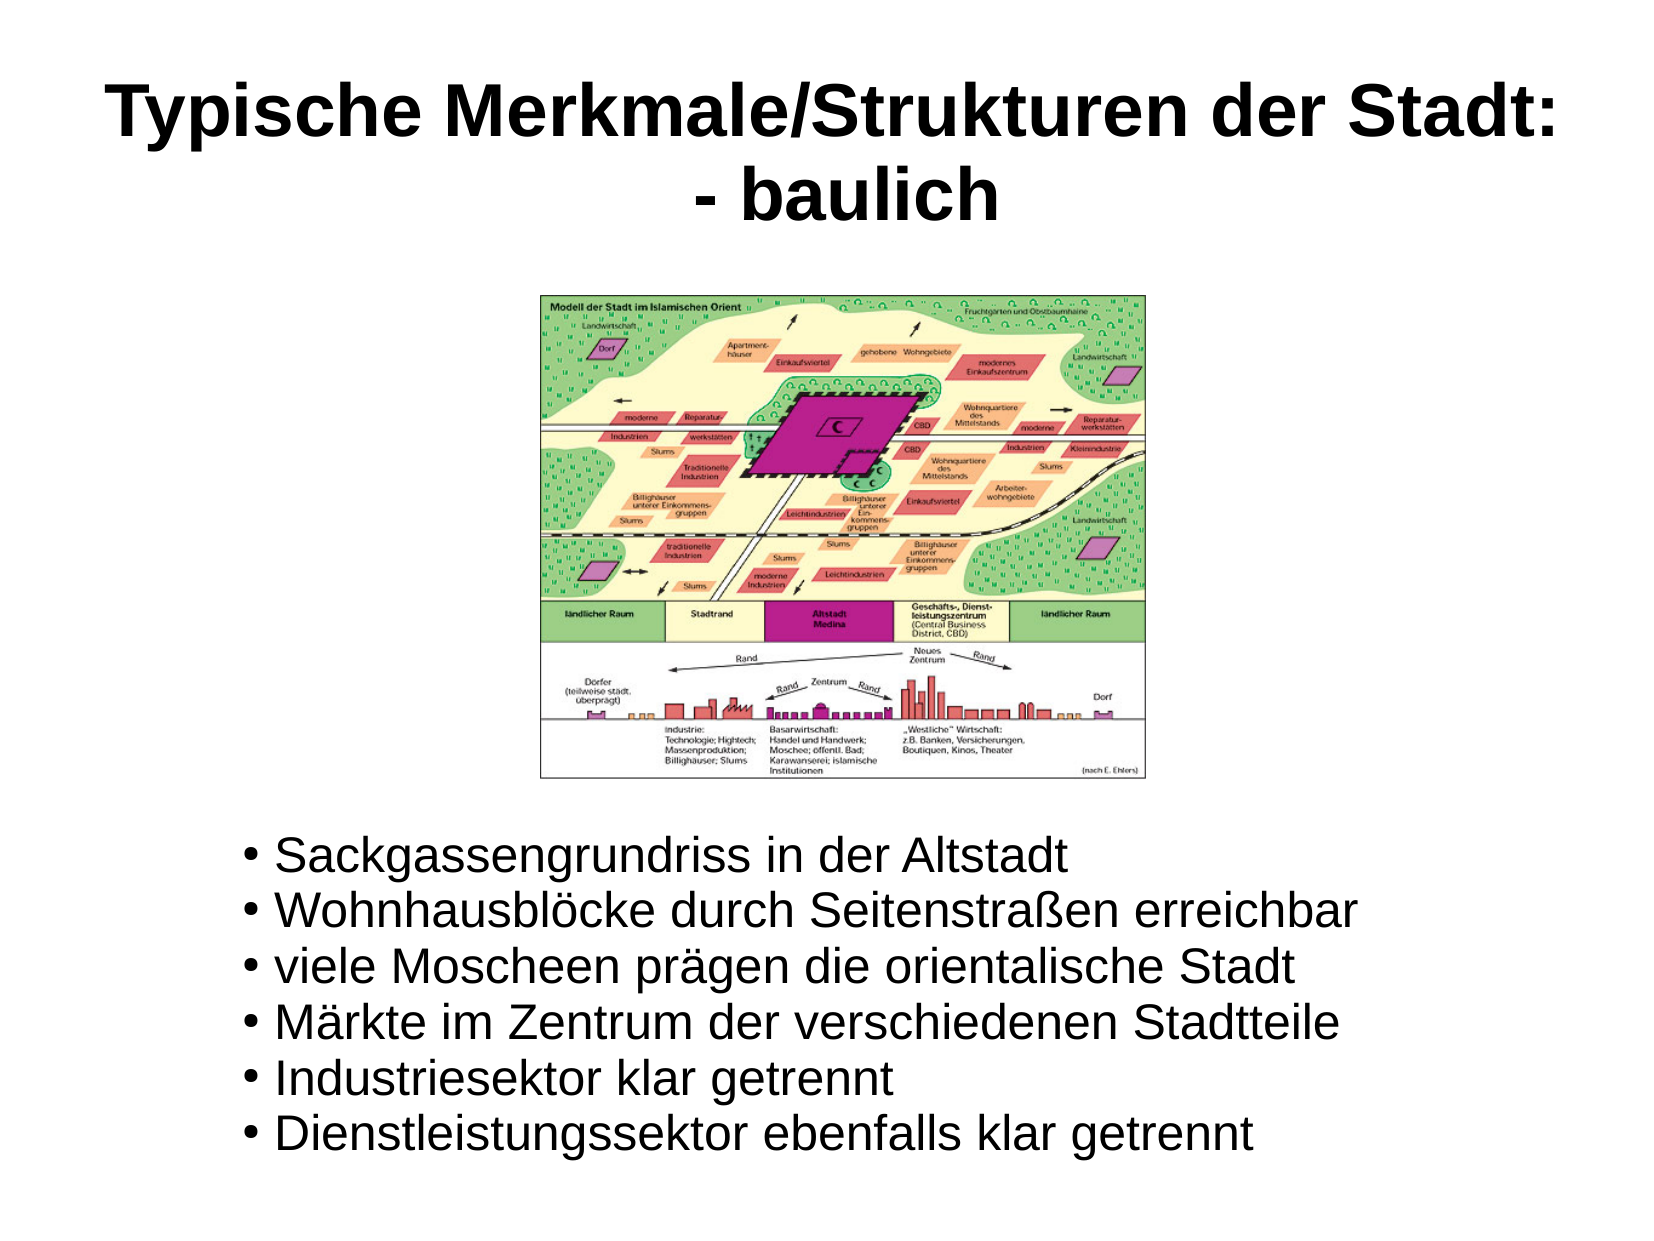

# Typische Merkmale/Strukturen der Stadt: - baulich
 Sackgassengrundriss in der Altstadt
 Wohnhausblöcke durch Seitenstraßen erreichbar
 viele Moscheen prägen die orientalische Stadt
 Märkte im Zentrum der verschiedenen Stadtteile
 Industriesektor klar getrennt
 Dienstleistungssektor ebenfalls klar getrennt